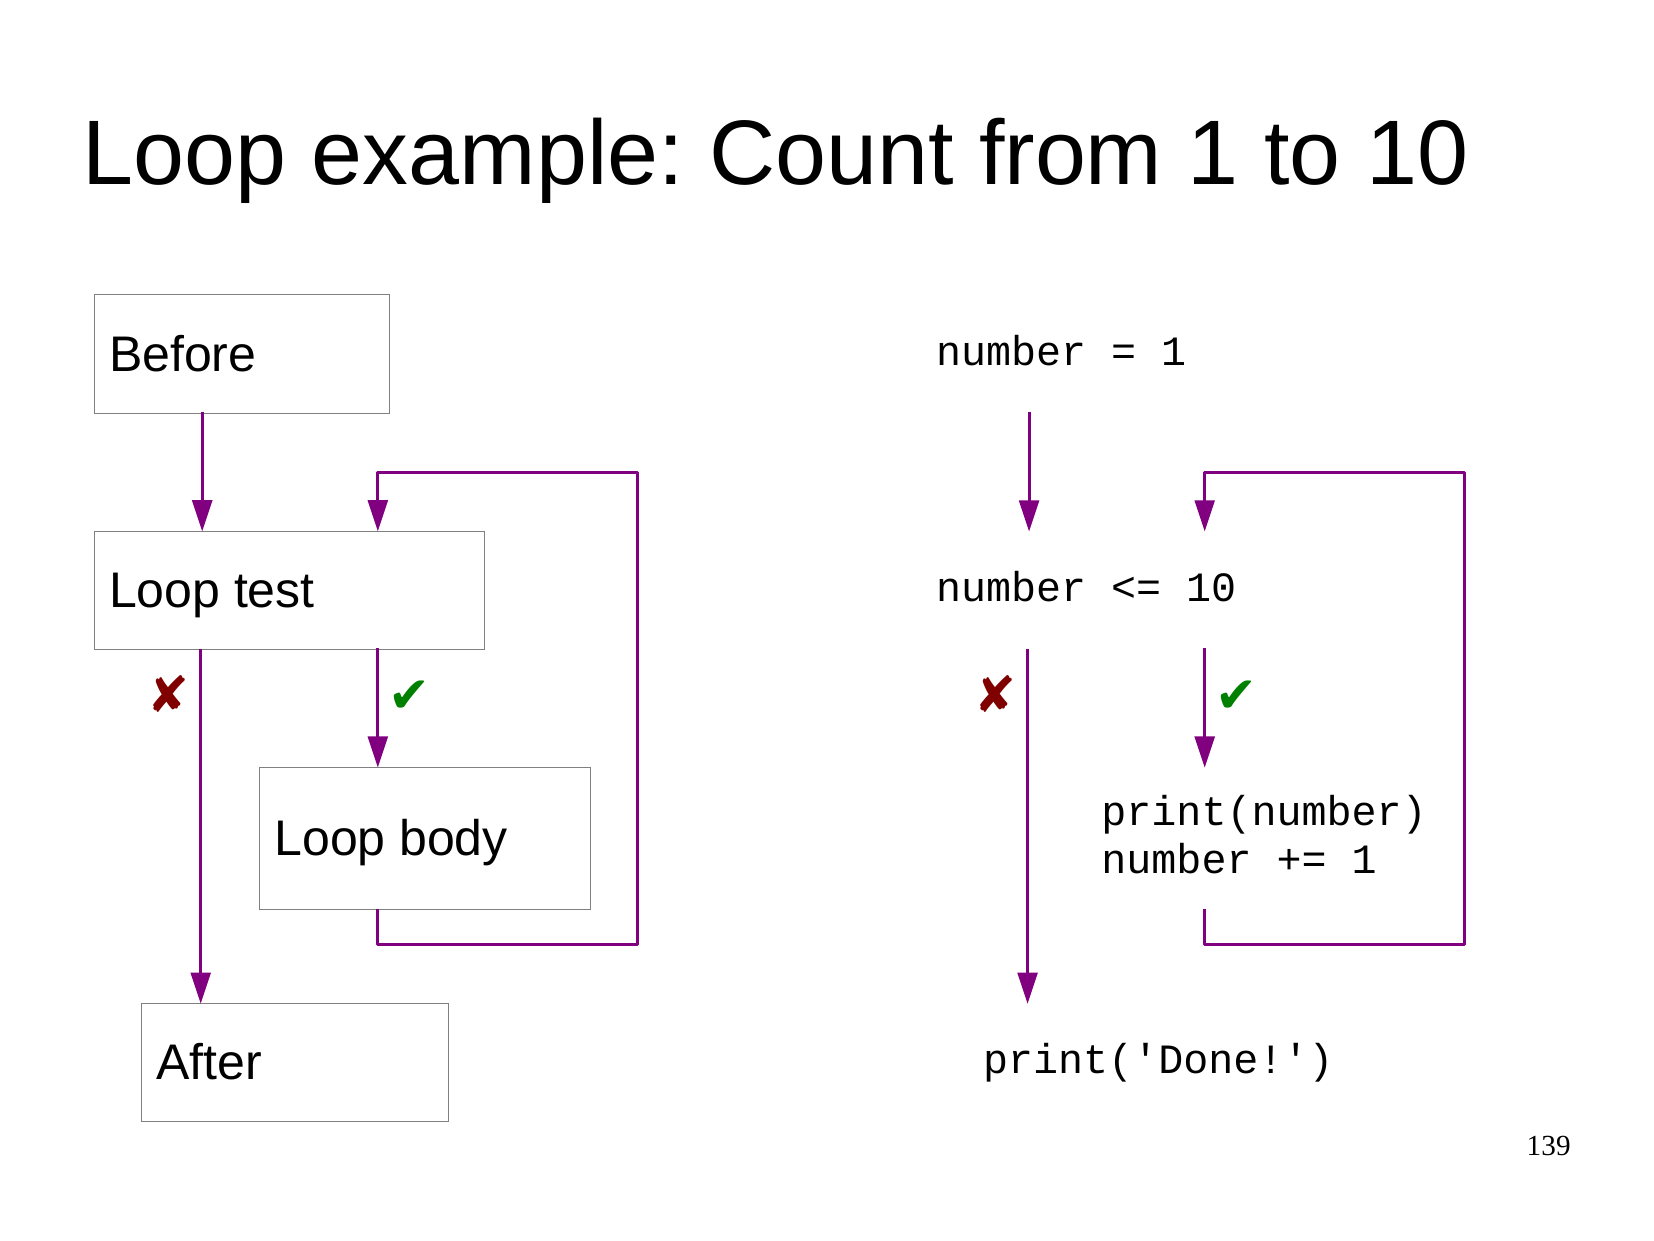

# Loop example: Count from 1 to 10
Before
Loop test
✘
✔
Loop body
After
number = 1
number <= 10
✘
✔
print(number)
number += 1
print('Done!')
139